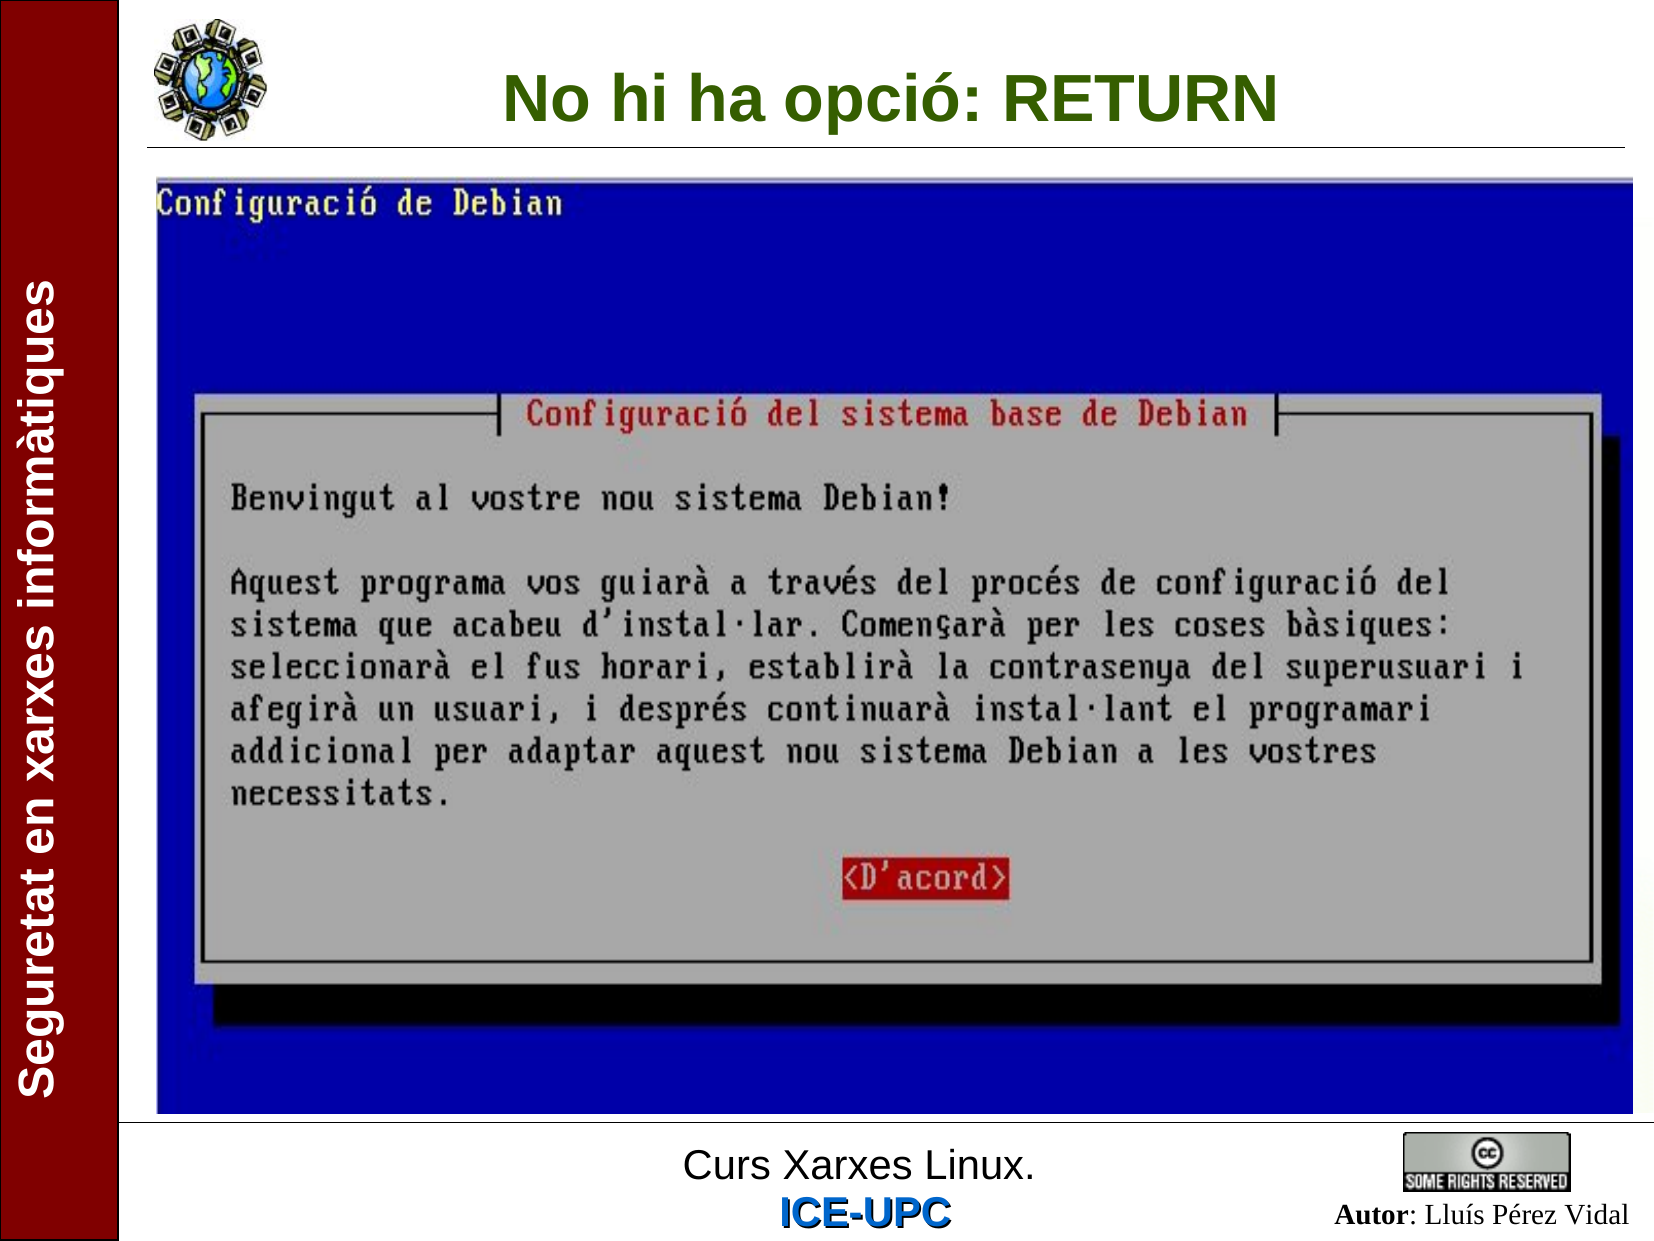

# No hi ha opció: RETURN
 Croquis d'arquitectura mostrant les 3 zones